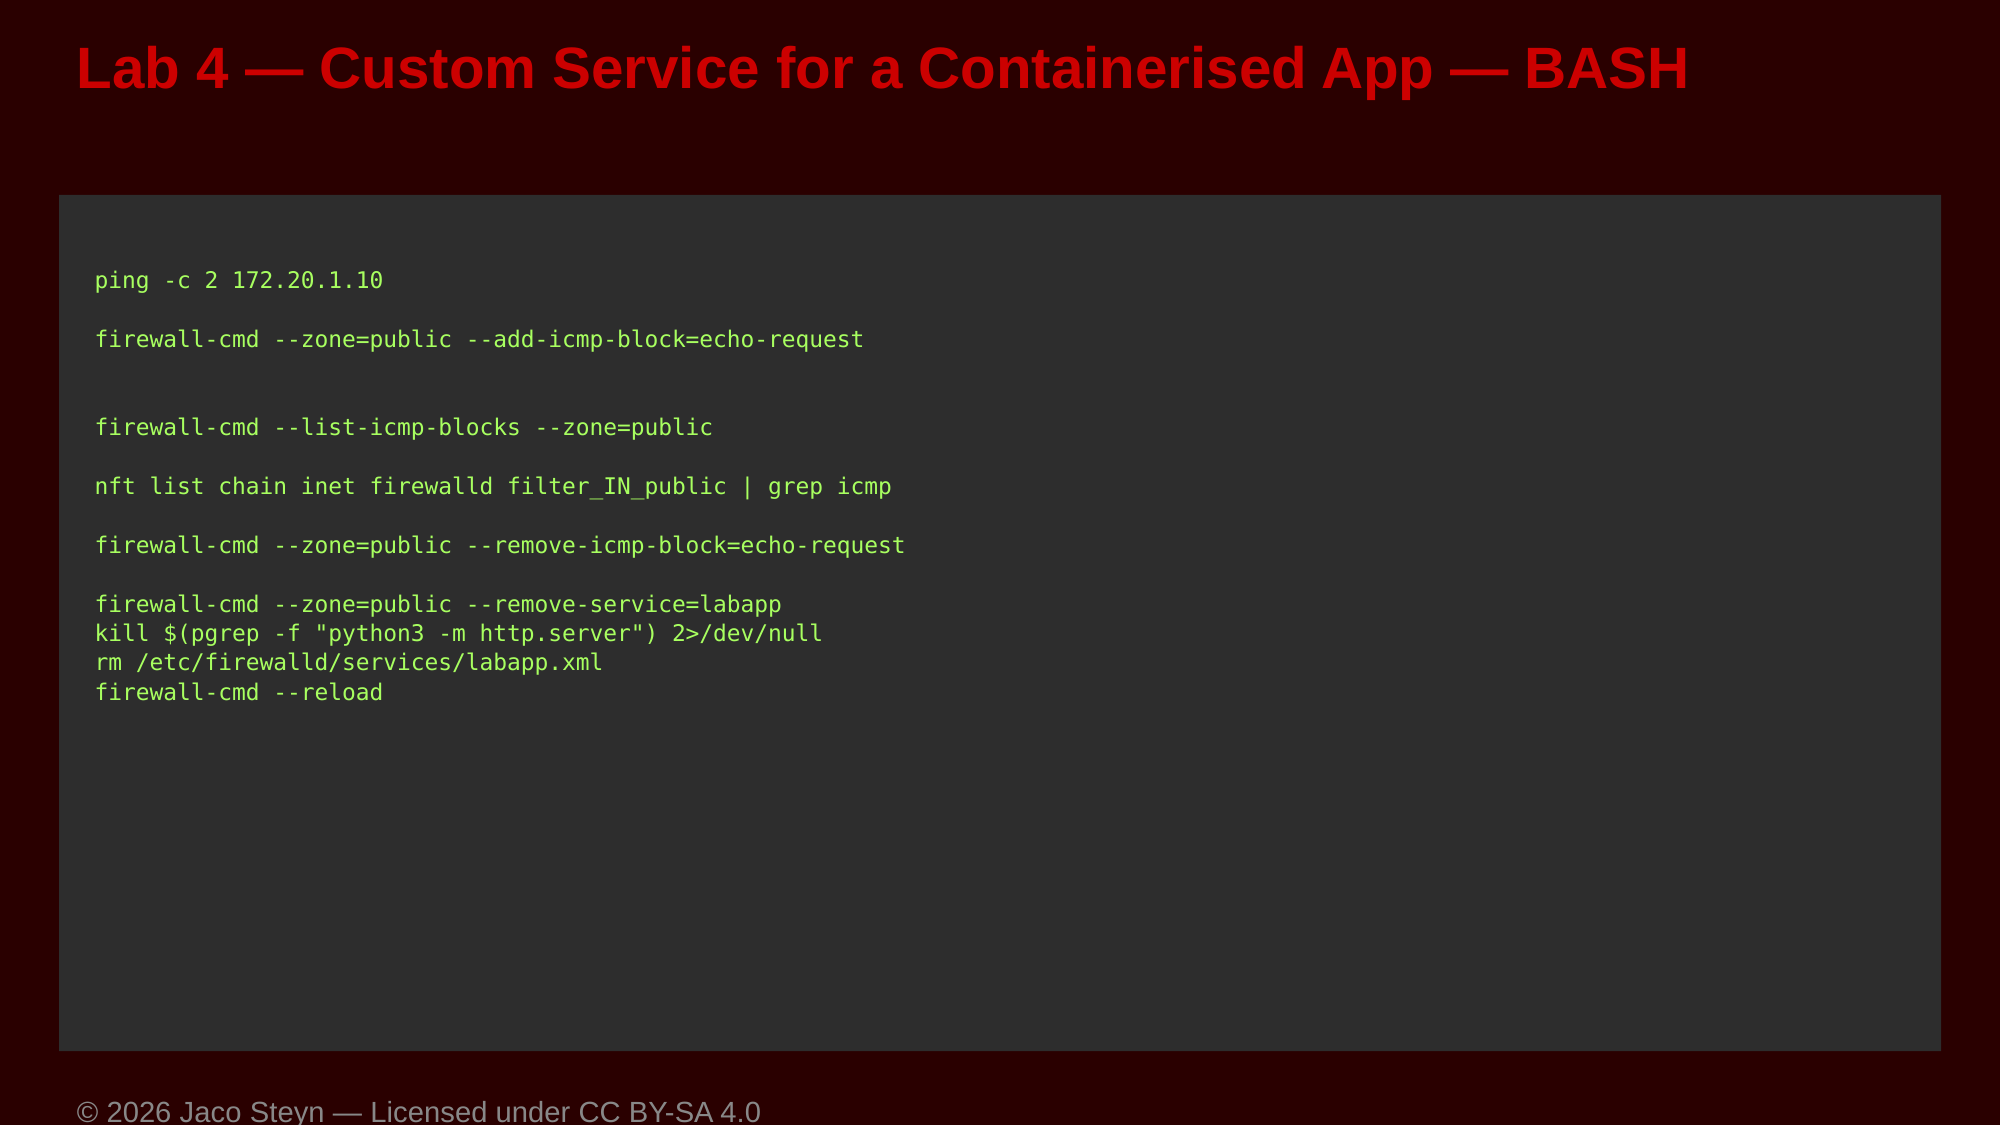

Lab 4 — Custom Service for a Containerised App — BASH
ping -c 2 172.20.1.10
firewall-cmd --zone=public --add-icmp-block=echo-request
firewall-cmd --list-icmp-blocks --zone=public
nft list chain inet firewalld filter_IN_public | grep icmp
firewall-cmd --zone=public --remove-icmp-block=echo-request
firewall-cmd --zone=public --remove-service=labapp
kill $(pgrep -f "python3 -m http.server") 2>/dev/null
rm /etc/firewalld/services/labapp.xml
firewall-cmd --reload
© 2026 Jaco Steyn — Licensed under CC BY-SA 4.0